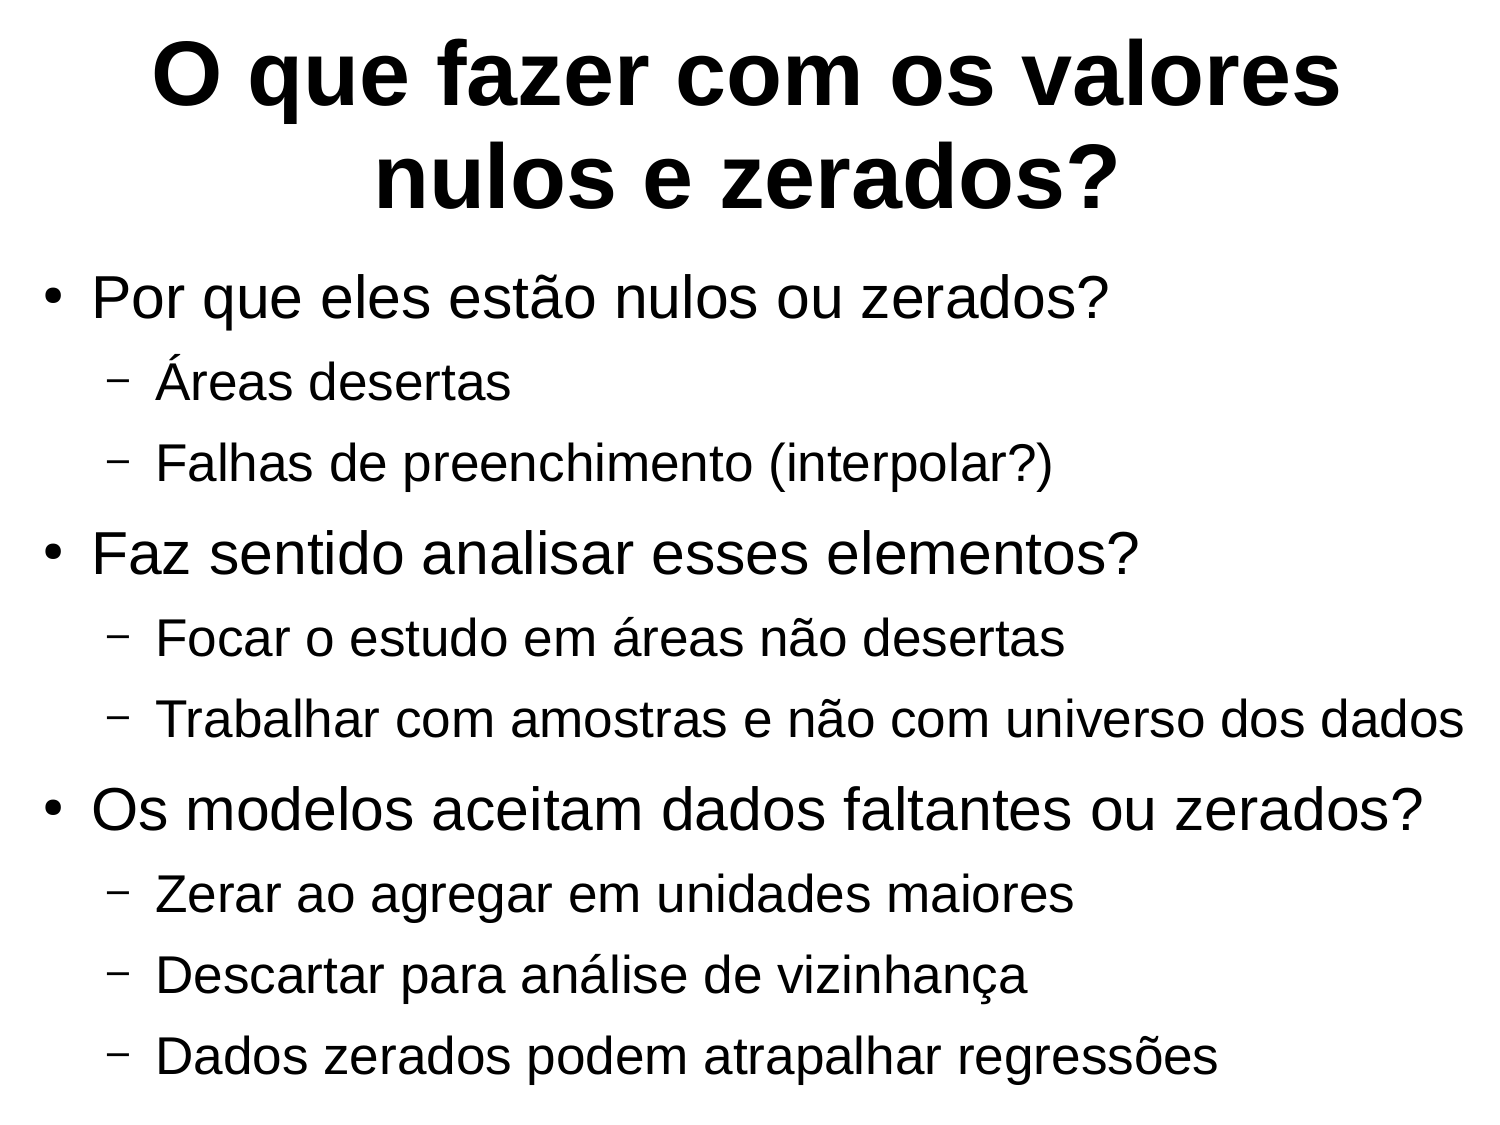

# O que fazer com os valores nulos e zerados?
Por que eles estão nulos ou zerados?
Áreas desertas
Falhas de preenchimento (interpolar?)
Faz sentido analisar esses elementos?
Focar o estudo em áreas não desertas
Trabalhar com amostras e não com universo dos dados
Os modelos aceitam dados faltantes ou zerados?
Zerar ao agregar em unidades maiores
Descartar para análise de vizinhança
Dados zerados podem atrapalhar regressões